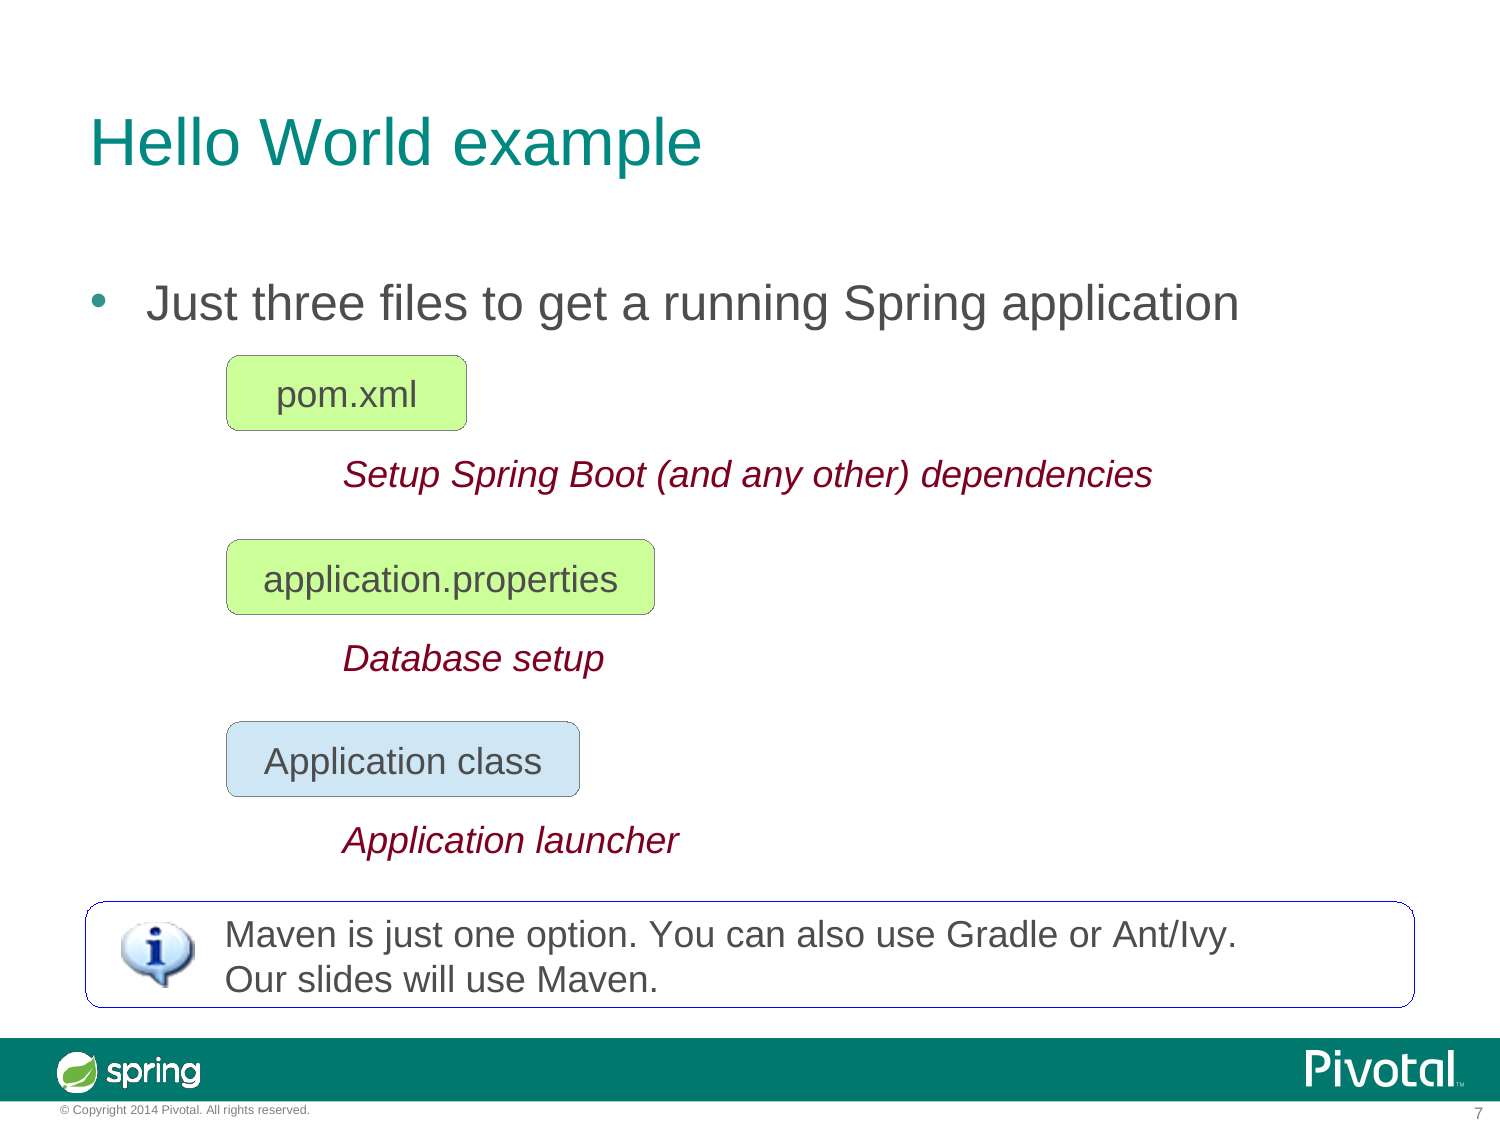

# Hello World example
Just three files to get a running Spring application
pom.xml
Setup Spring Boot (and any other) dependencies
application.properties
Database setup
Application class
Application launcher
Maven is just one option. You can also use Gradle or Ant/Ivy.
Our slides will use Maven.